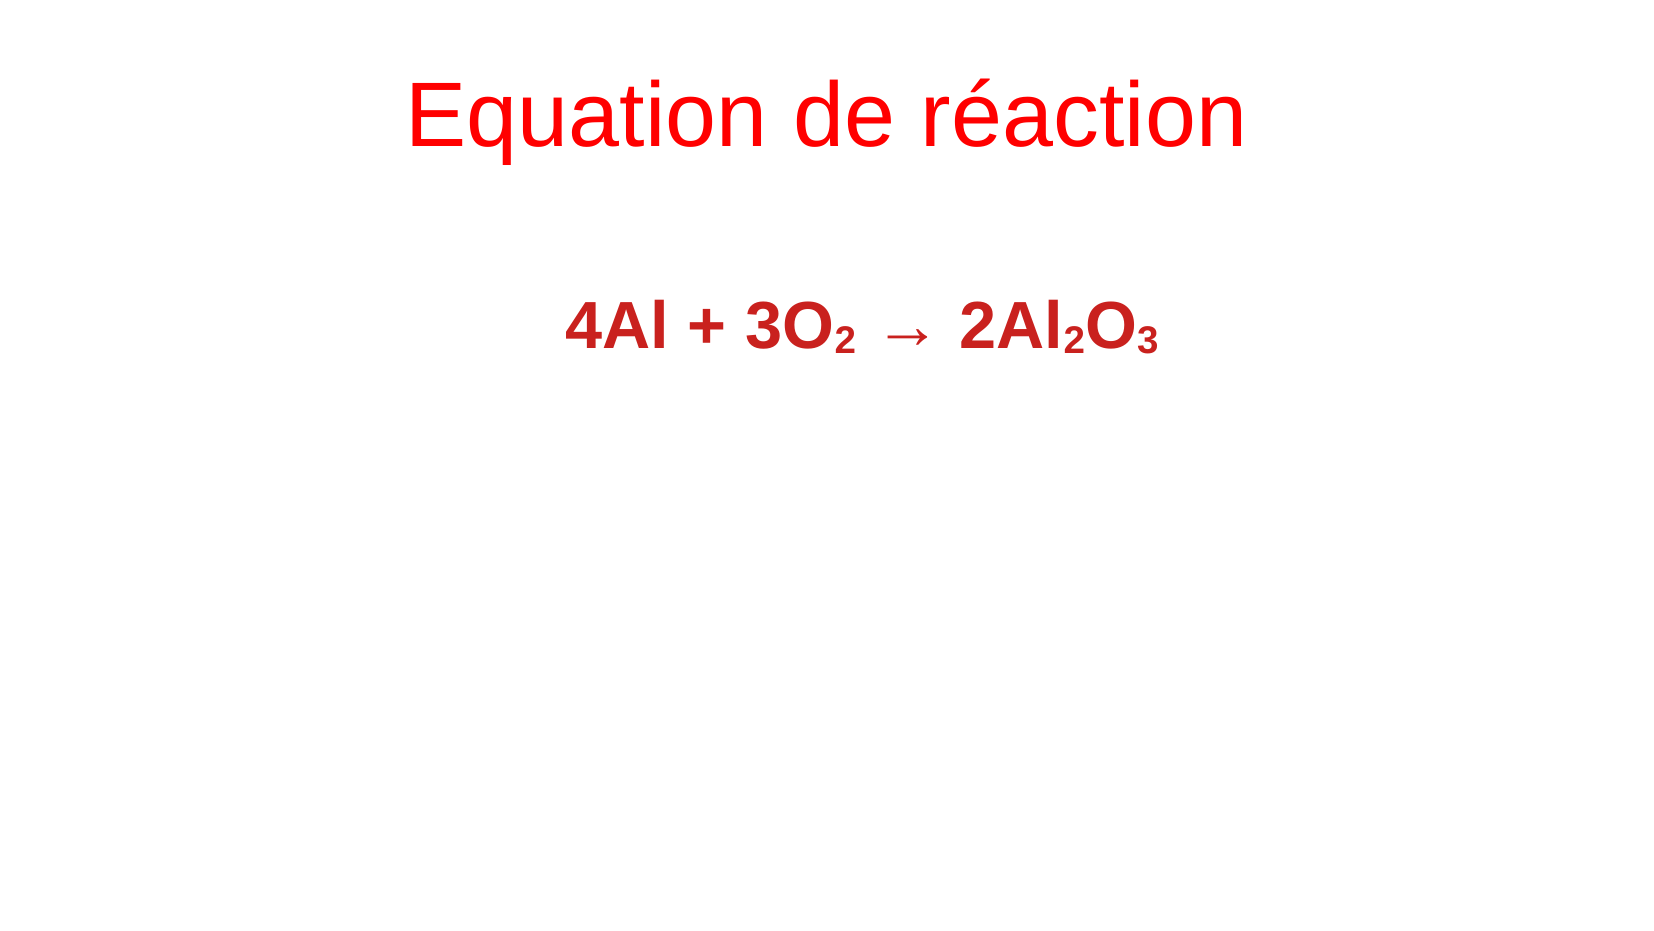

# Equation de réaction
4Al + 3O2 → 2Al2O3